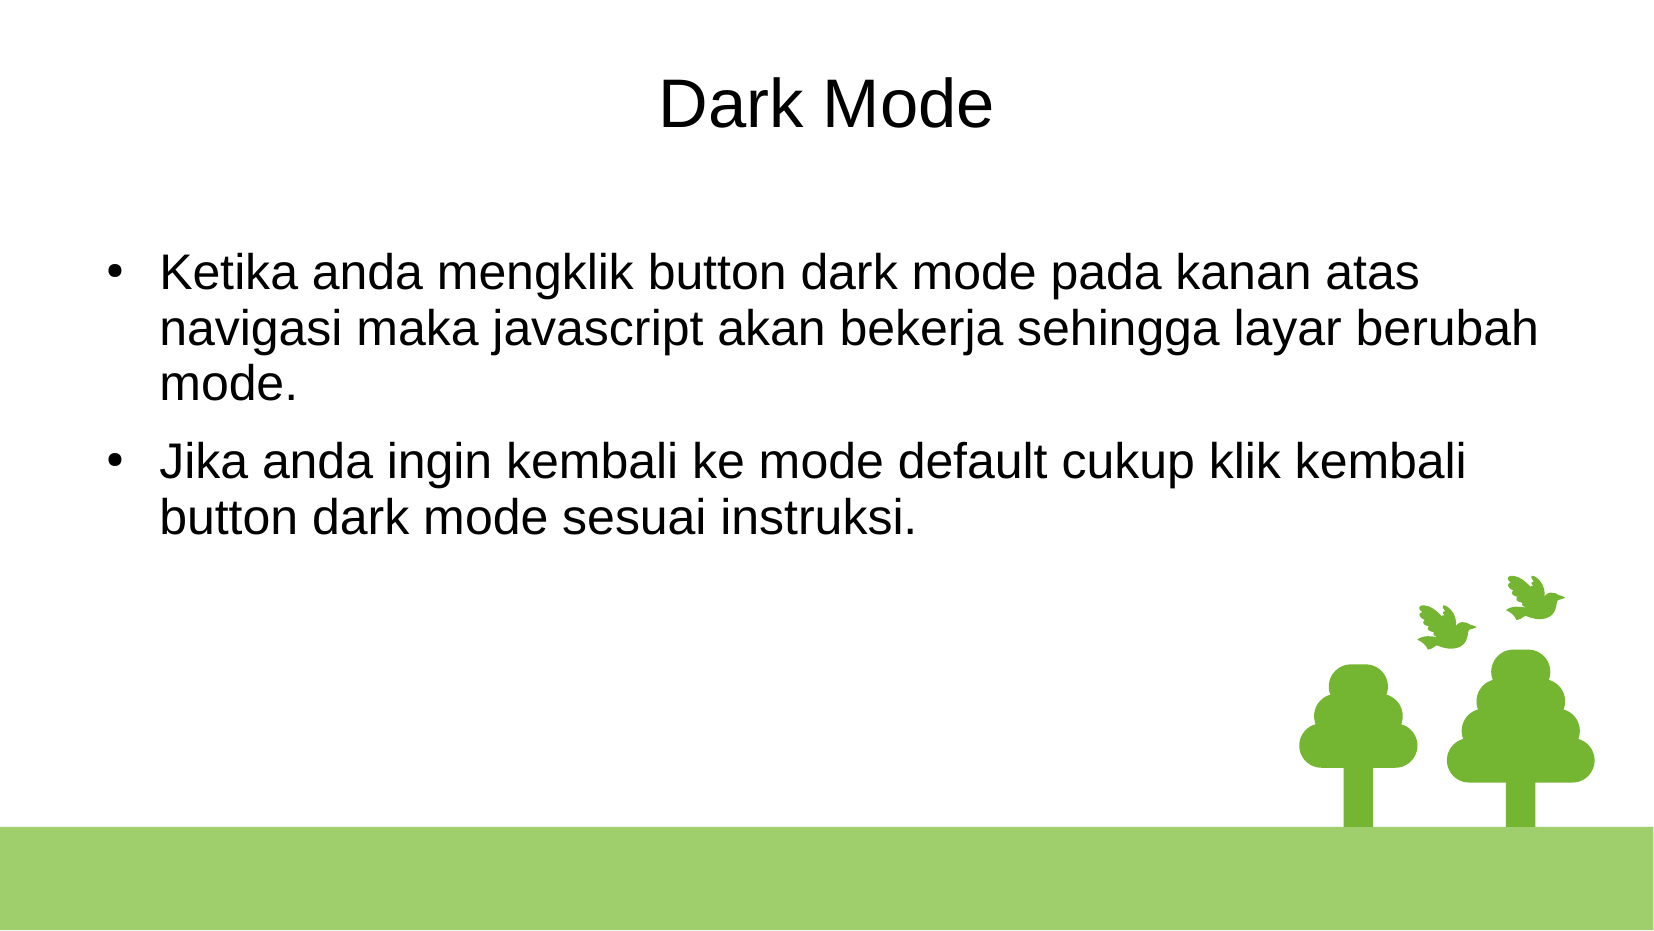

# Dark Mode
Ketika anda mengklik button dark mode pada kanan atas navigasi maka javascript akan bekerja sehingga layar berubah mode.
Jika anda ingin kembali ke mode default cukup klik kembali button dark mode sesuai instruksi.